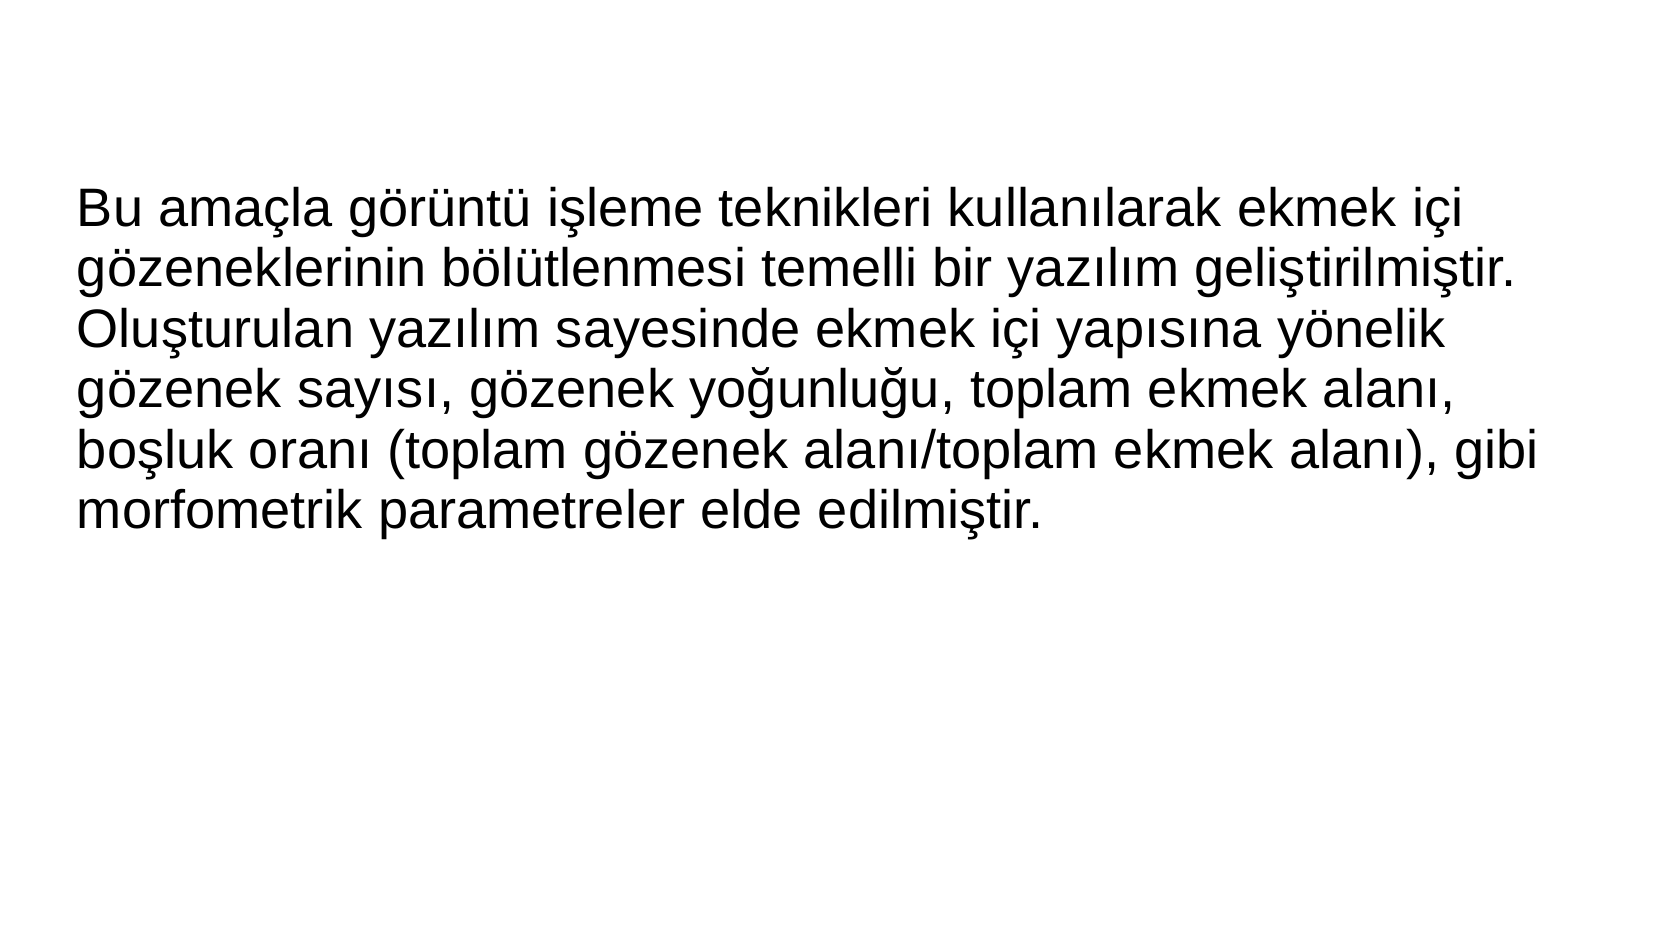

# Bu amaçla görüntü işleme teknikleri kullanılarak ekmek içi gözeneklerinin bölütlenmesi temelli bir yazılım geliştirilmiştir. Oluşturulan yazılım sayesinde ekmek içi yapısına yönelik gözenek sayısı, gözenek yoğunluğu, toplam ekmek alanı, boşluk oranı (toplam gözenek alanı/toplam ekmek alanı), gibi morfometrik parametreler elde edilmiştir.